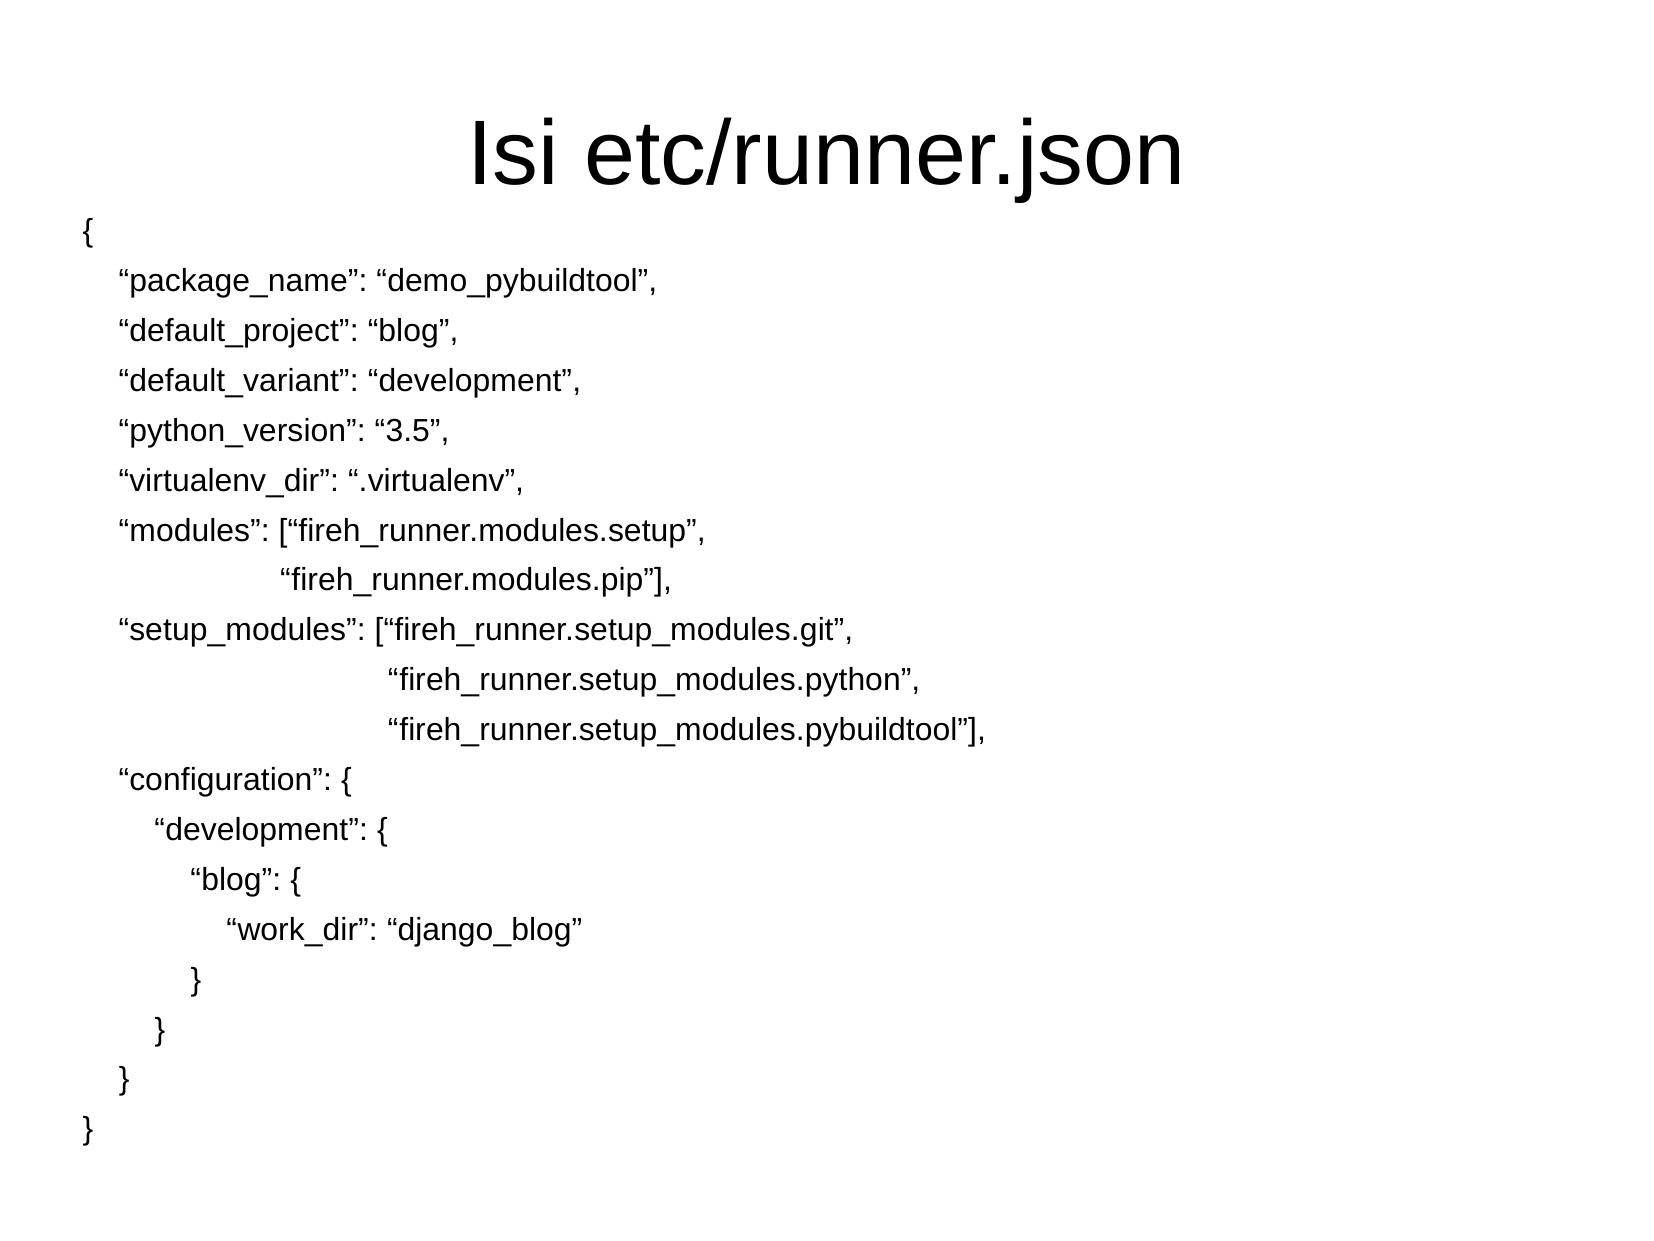

# Isi etc/runner.json
{
 “package_name”: “demo_pybuildtool”,
 “default_project”: “blog”,
 “default_variant”: “development”,
 “python_version”: “3.5”,
 “virtualenv_dir”: “.virtualenv”,
 “modules”: [“fireh_runner.modules.setup”,
 “fireh_runner.modules.pip”],
 “setup_modules”: [“fireh_runner.setup_modules.git”,
 “fireh_runner.setup_modules.python”,
 “fireh_runner.setup_modules.pybuildtool”],
 “configuration”: {
 “development”: {
 “blog”: {
 “work_dir”: “django_blog”
 }
 }
 }
}